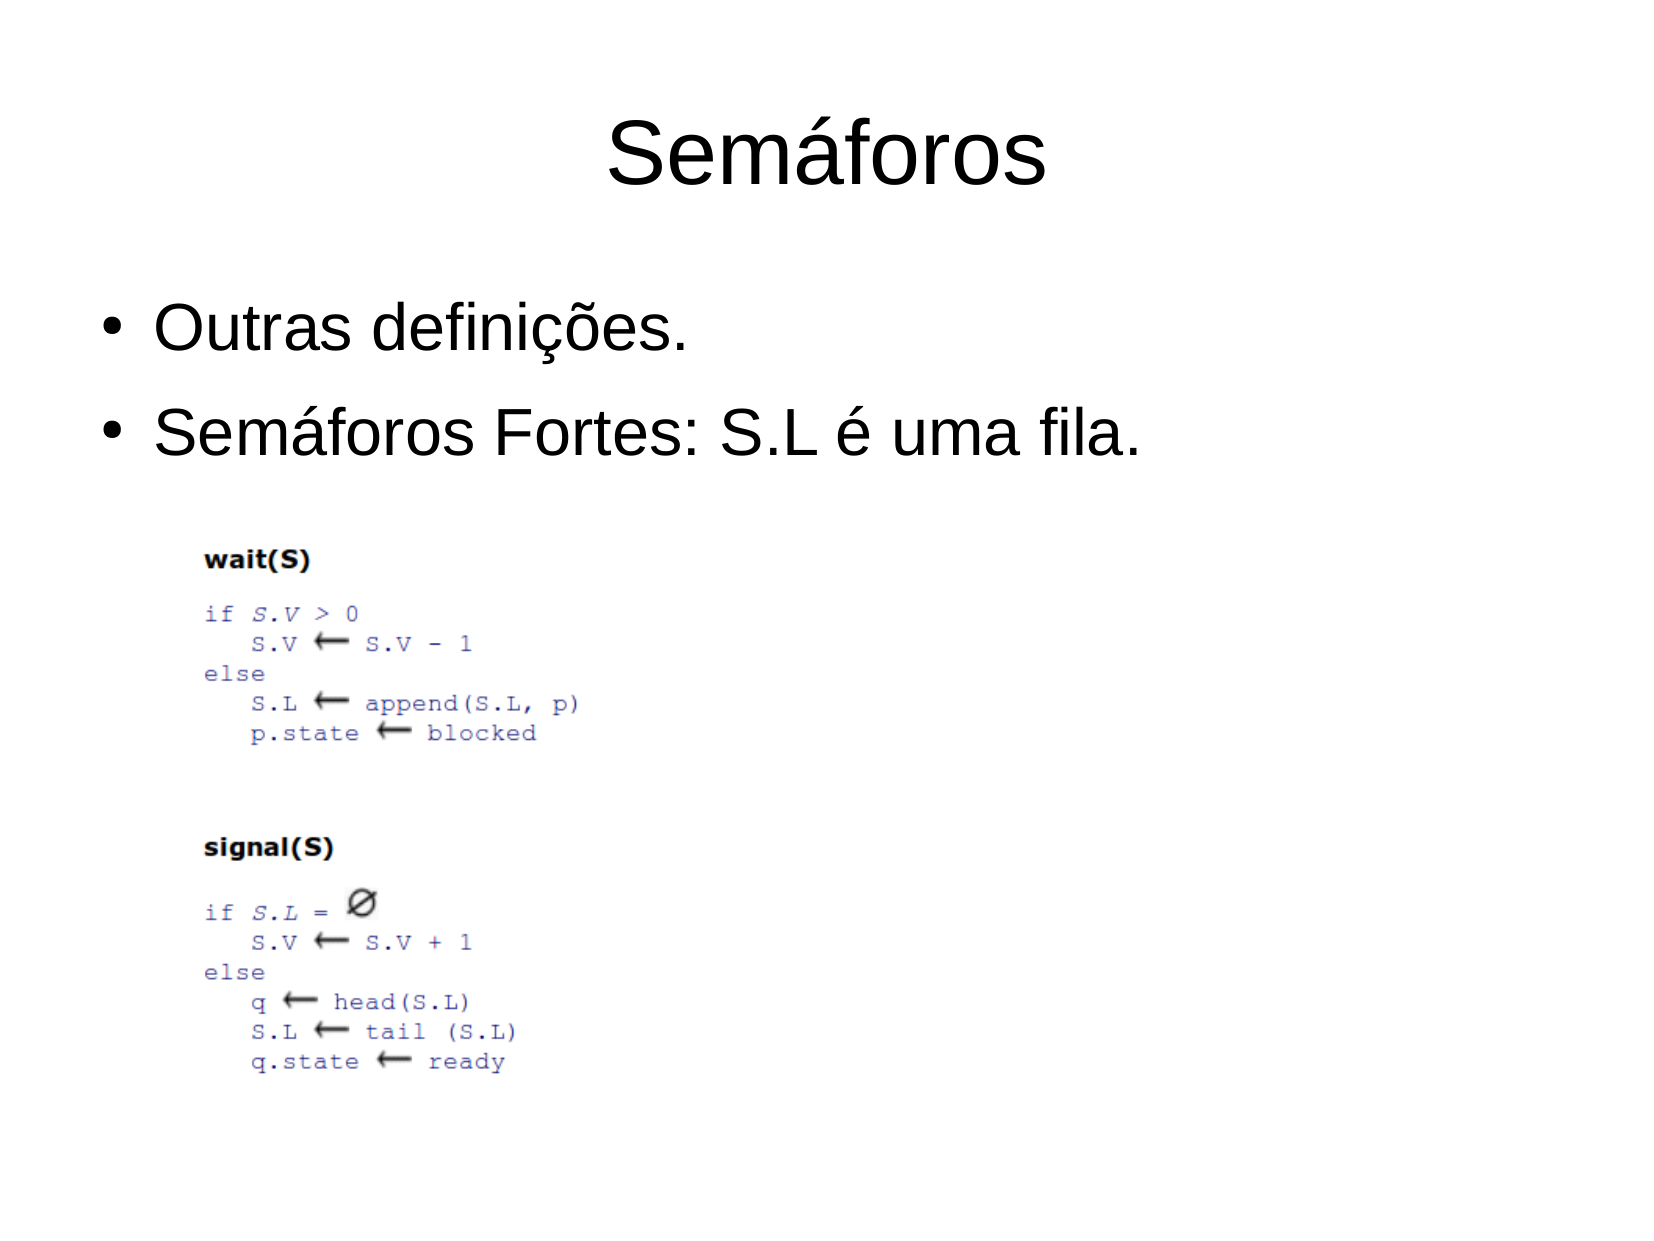

# Semáforos
Outras definições.
Semáforos Fortes: S.L é uma fila.